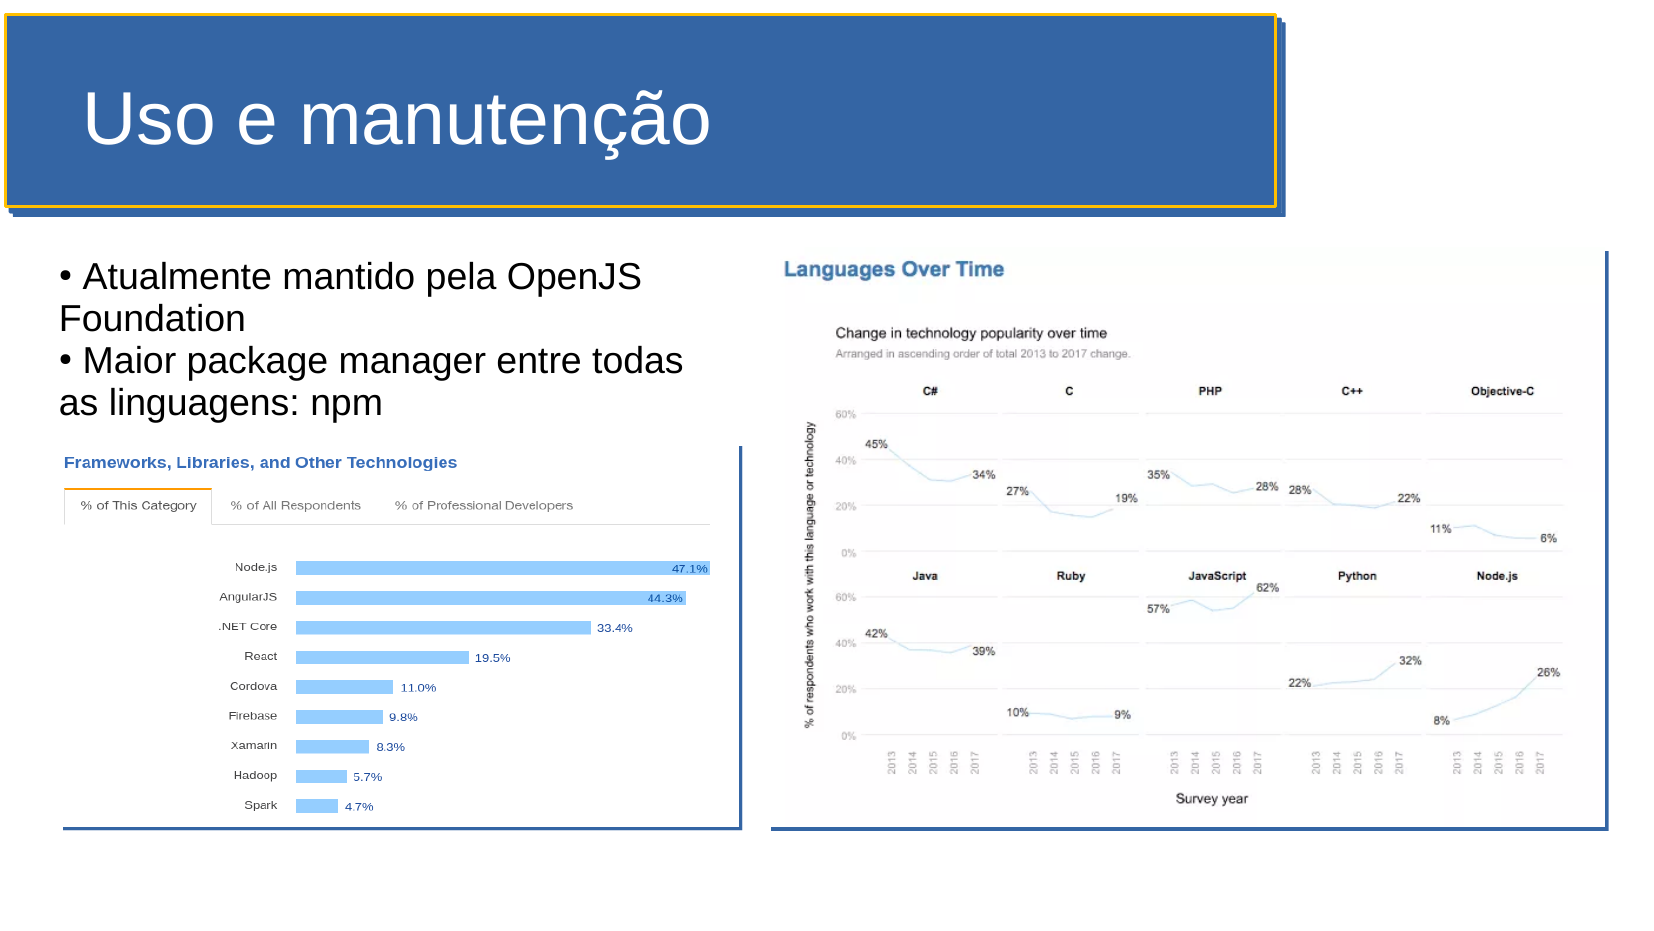

# Uso e manutenção
 Atualmente mantido pela OpenJS Foundation
 Maior package manager entre todas as linguagens: npm